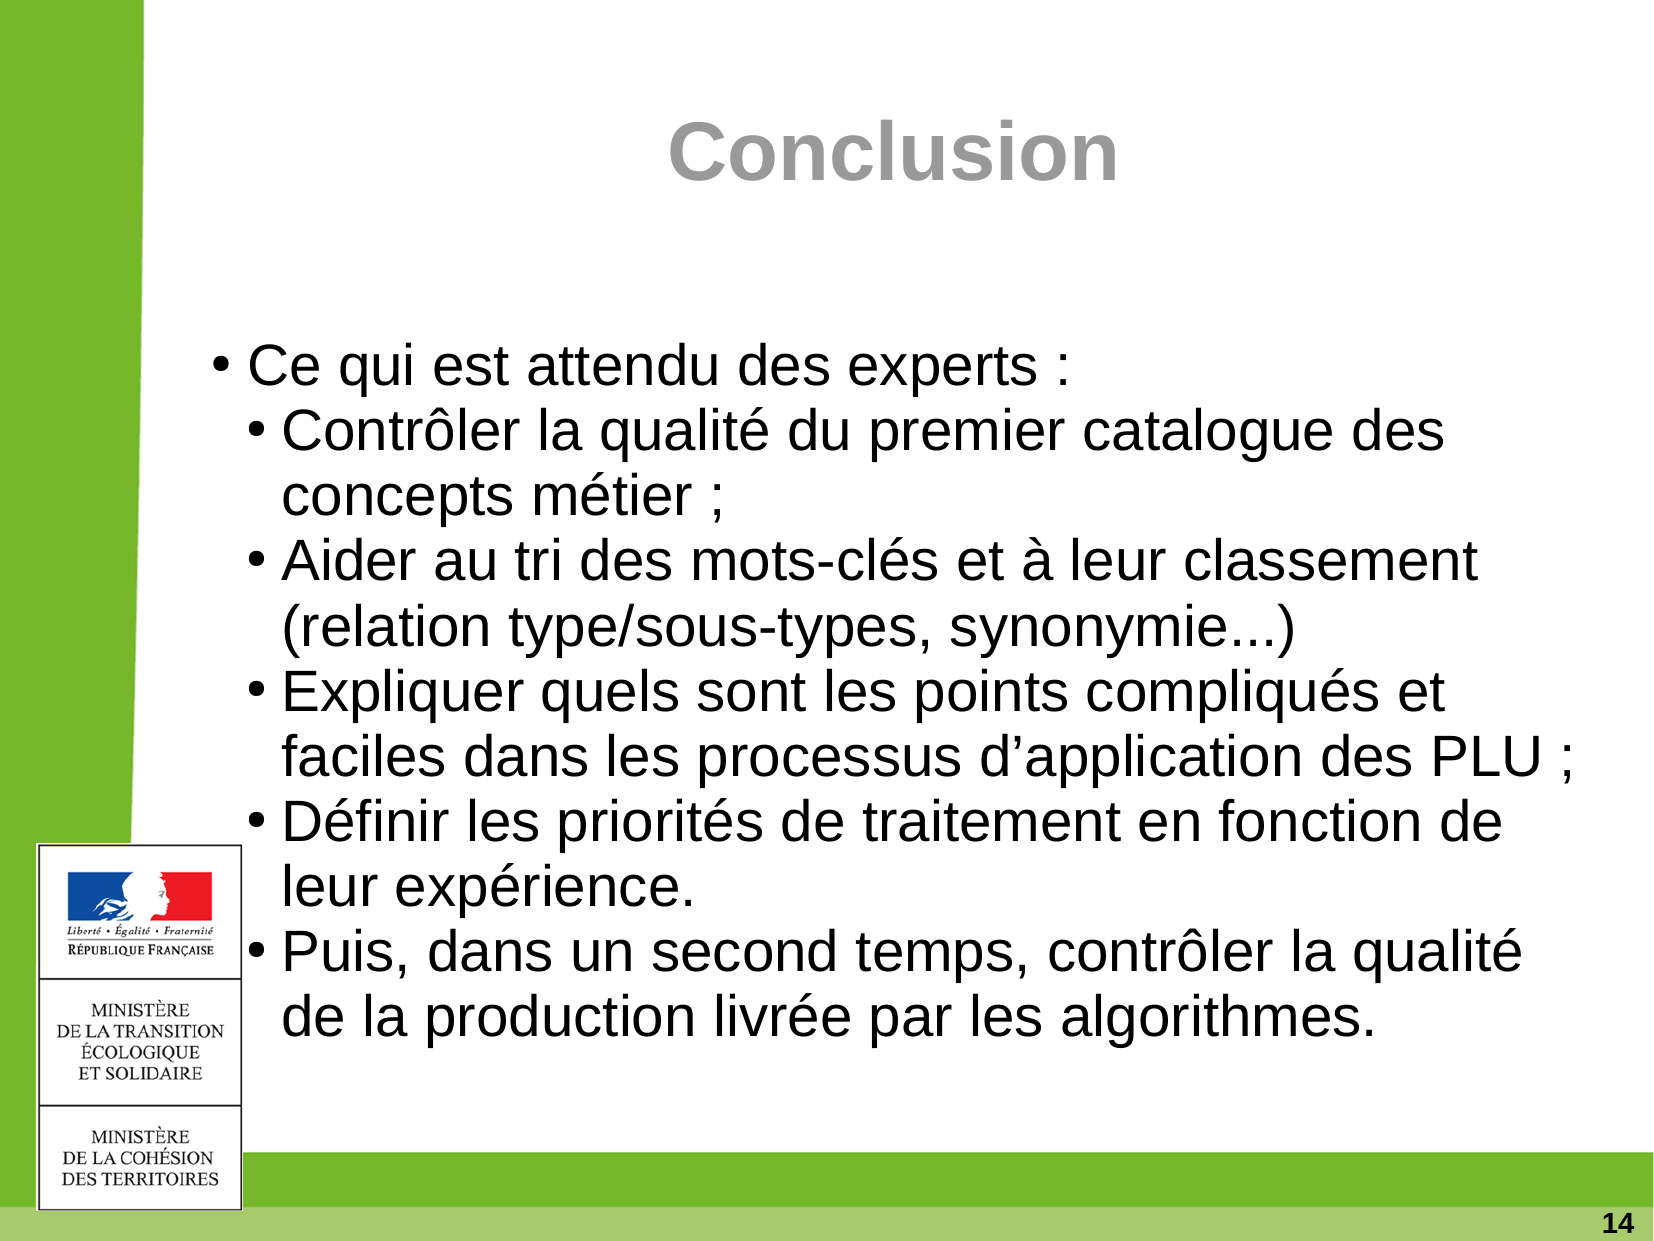

# Conclusion
 Ce qui est attendu des experts :
Contrôler la qualité du premier catalogue des concepts métier ;
Aider au tri des mots-clés et à leur classement (relation type/sous-types, synonymie...)
Expliquer quels sont les points compliqués et faciles dans les processus d’application des PLU ;
Définir les priorités de traitement en fonction de leur expérience.
Puis, dans un second temps, contrôler la qualité de la production livrée par les algorithmes.